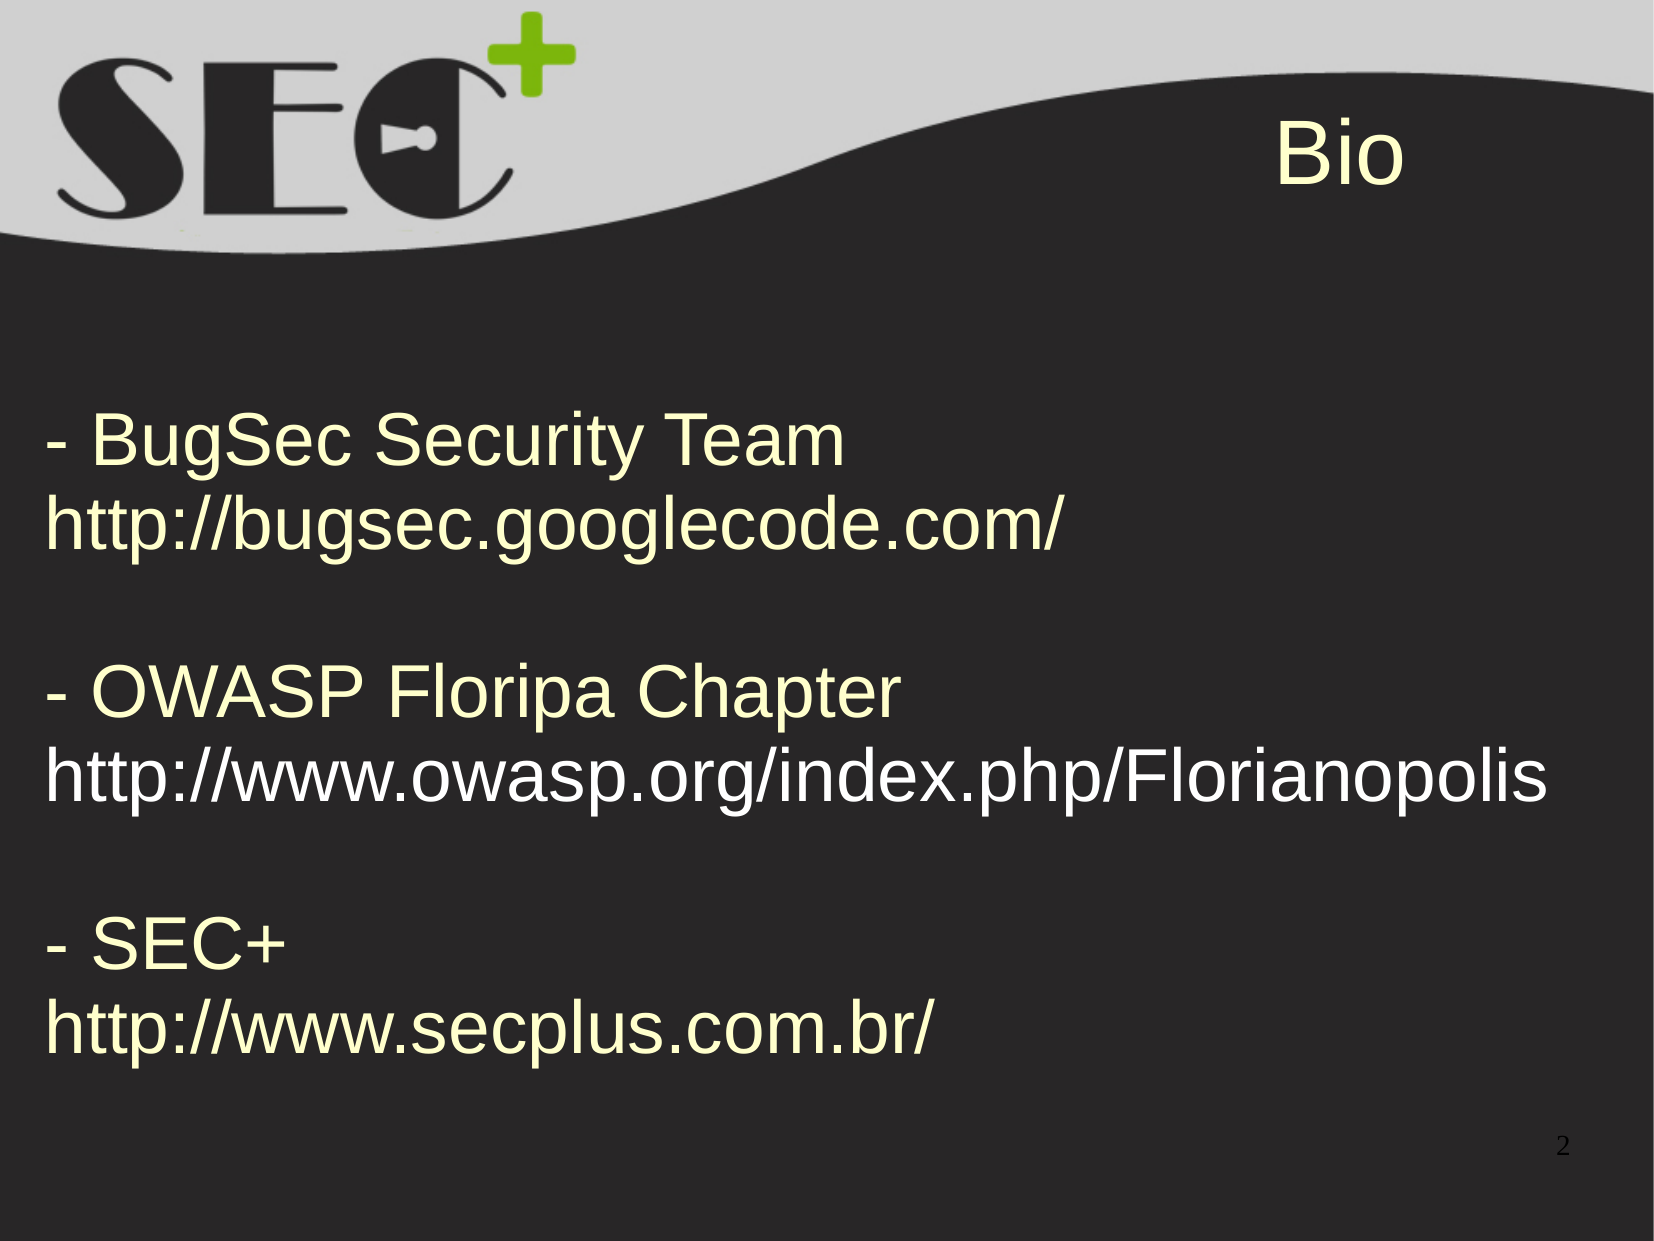

# Bio
- BugSec Security Team
http://bugsec.googlecode.com/
- OWASP Floripa Chapter
http://www.owasp.org/index.php/Florianopolis
- SEC+
http://www.secplus.com.br/
2